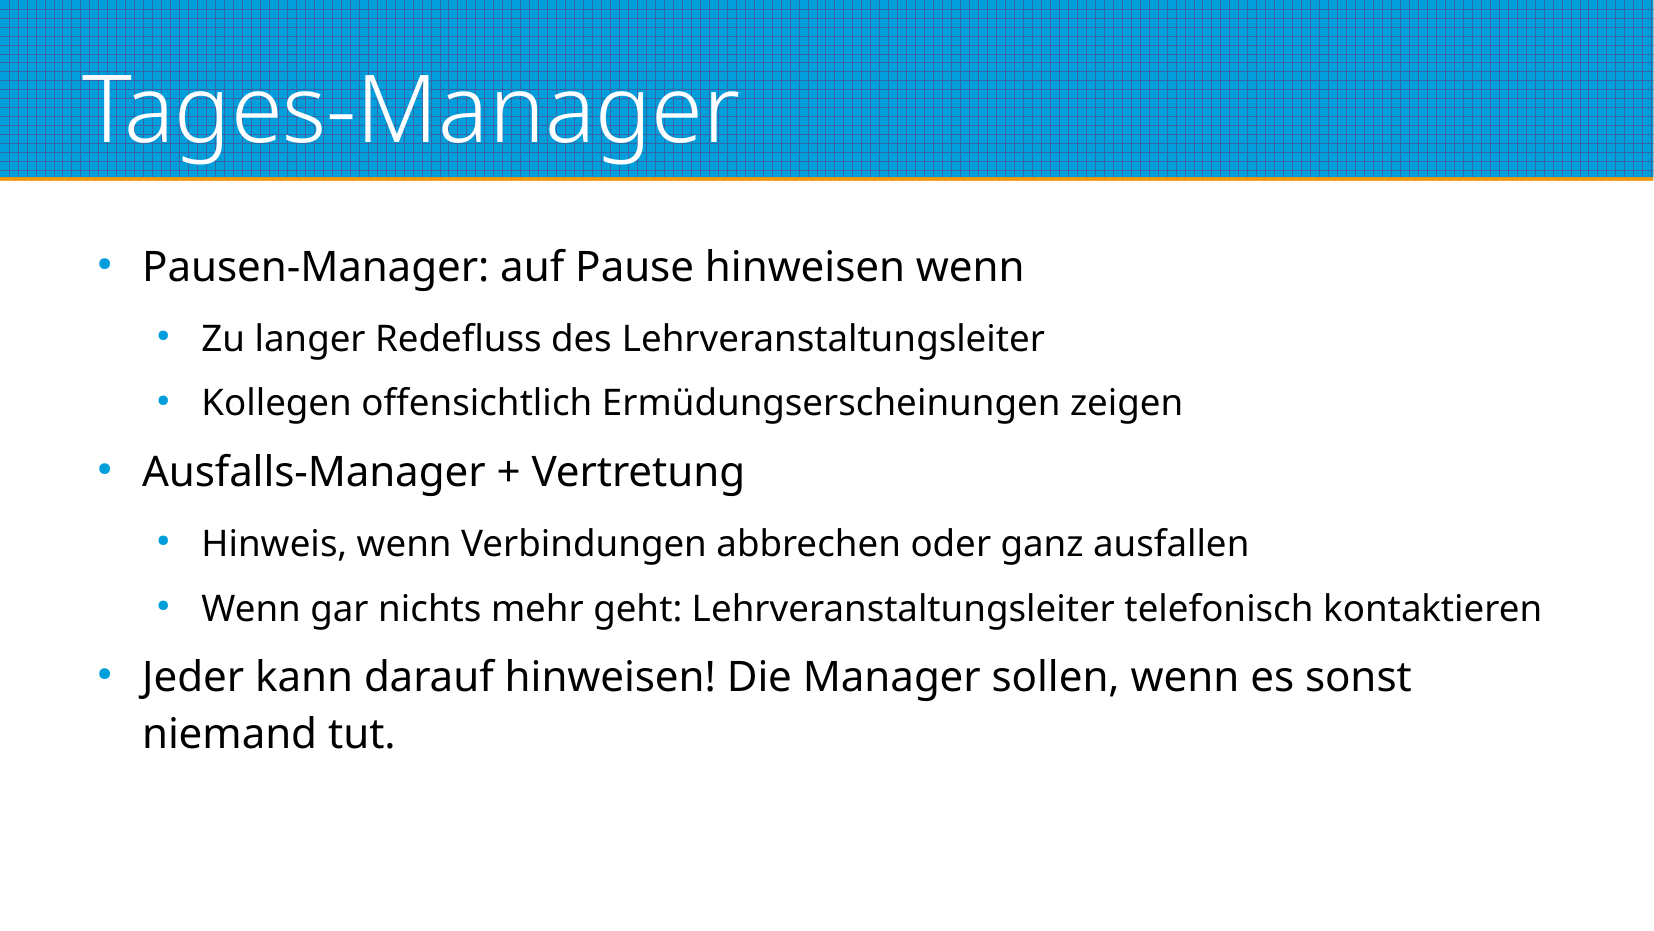

# Tages-Manager
Pausen-Manager: auf Pause hinweisen wenn
Zu langer Redefluss des Lehrveranstaltungsleiter
Kollegen offensichtlich Ermüdungserscheinungen zeigen
Ausfalls-Manager + Vertretung
Hinweis, wenn Verbindungen abbrechen oder ganz ausfallen
Wenn gar nichts mehr geht: Lehrveranstaltungsleiter telefonisch kontaktieren
Jeder kann darauf hinweisen! Die Manager sollen, wenn es sonst niemand tut.